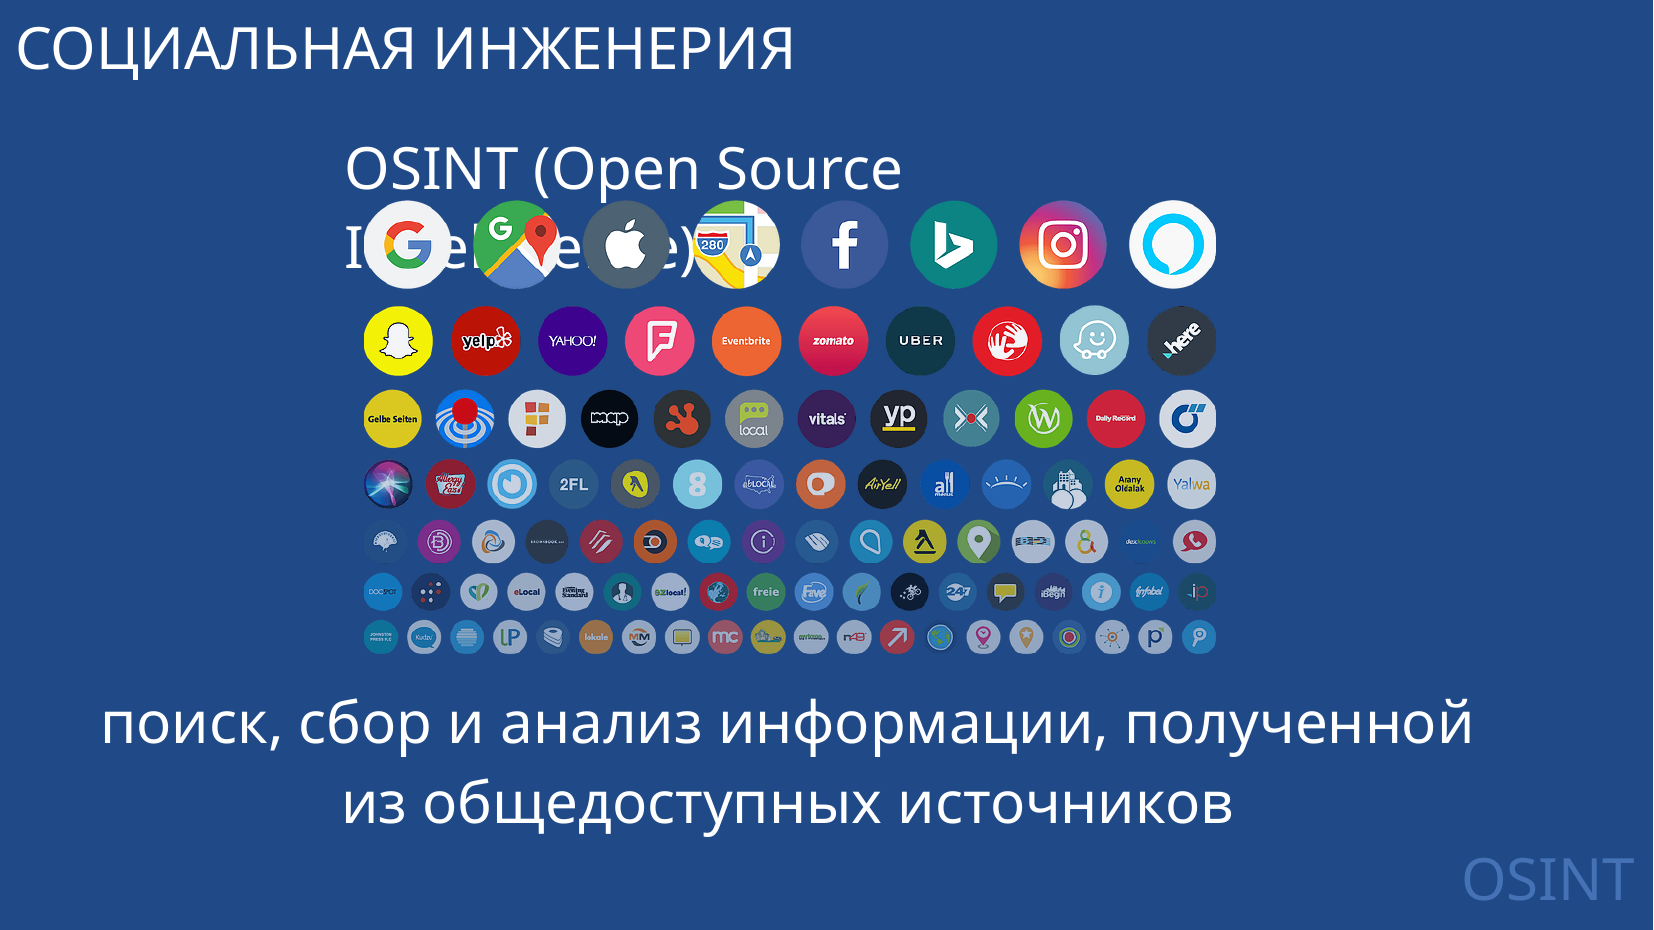

СОЦИАЛЬНАЯ ИНЖЕНЕРИЯ
OSINT (Open Source INTelligence)
поиск, сбор и анализ информации, полученной из общедоступных источников
OSINT